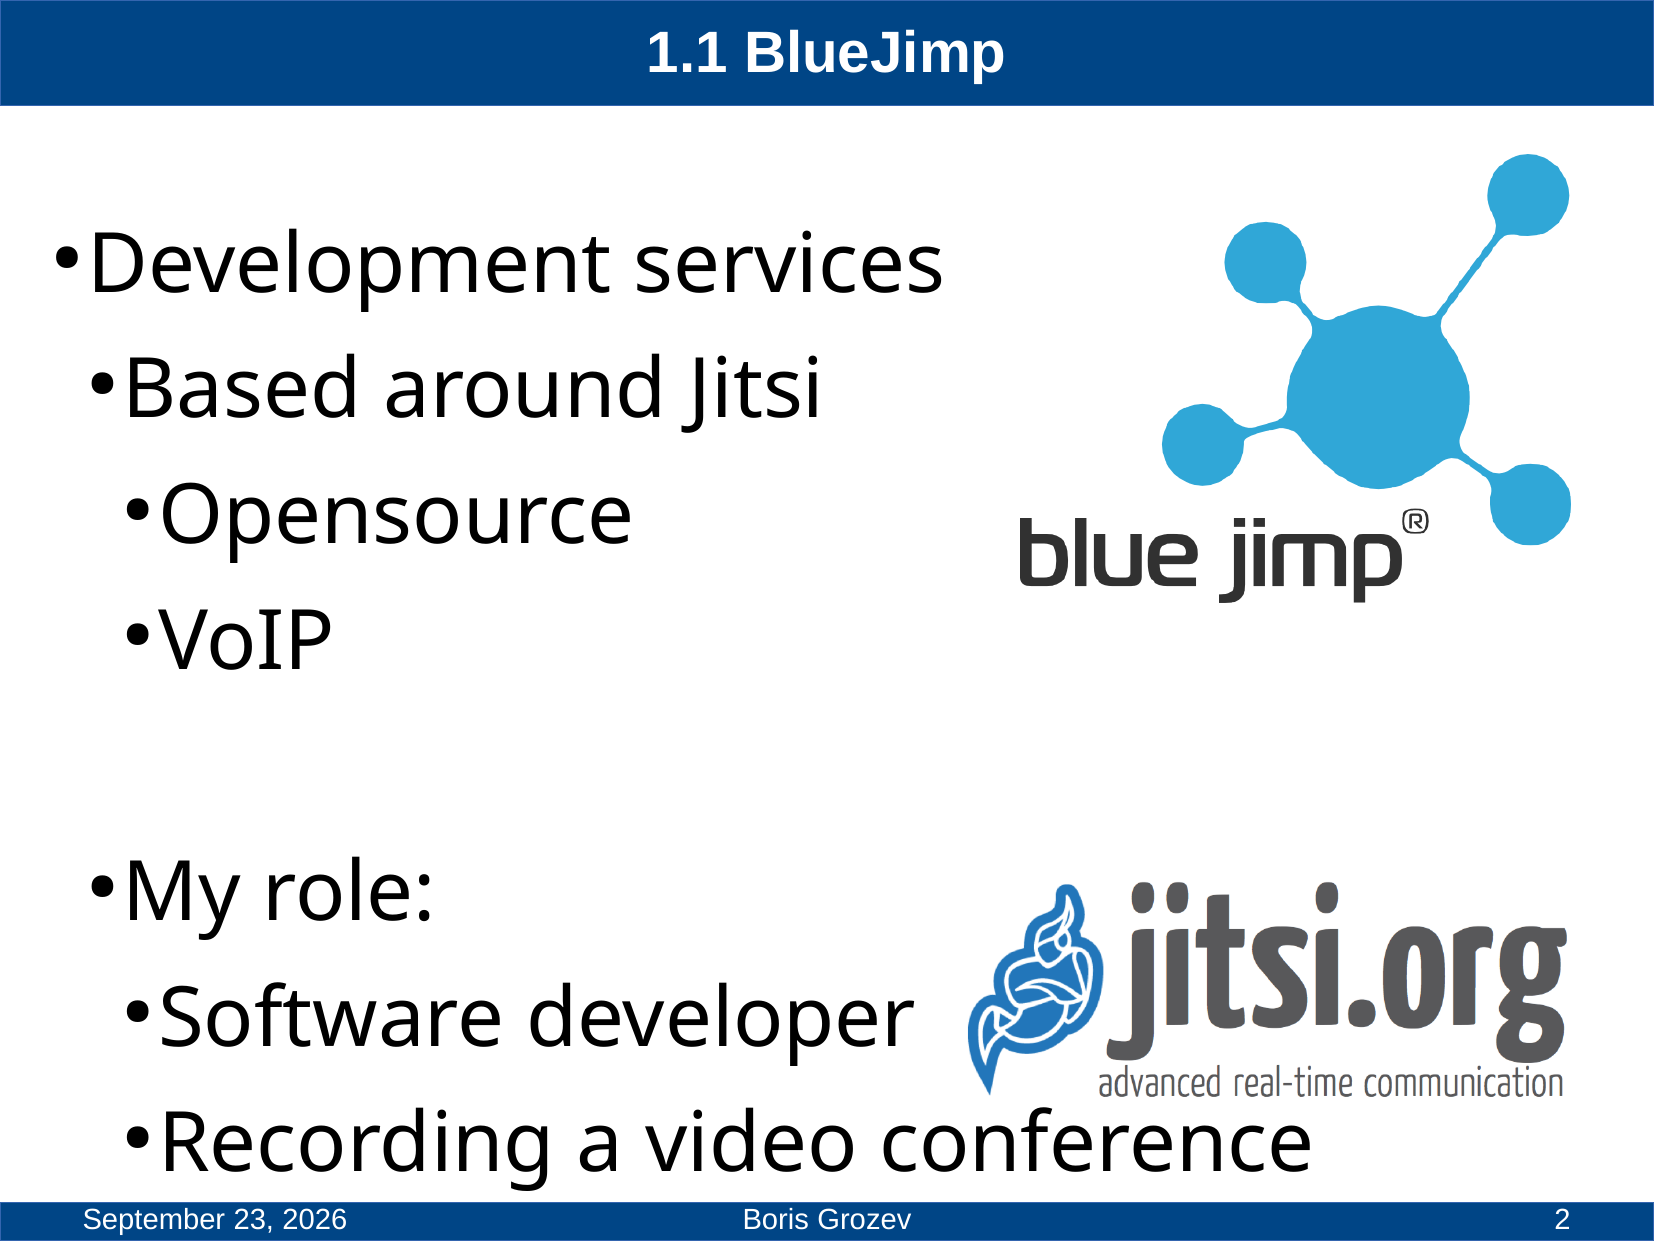

# 1.1 BlueJimp
Development services
Based around Jitsi
Opensource
VoIP
My role:
Software developer
Recording a video conference
Boris Grozev
2